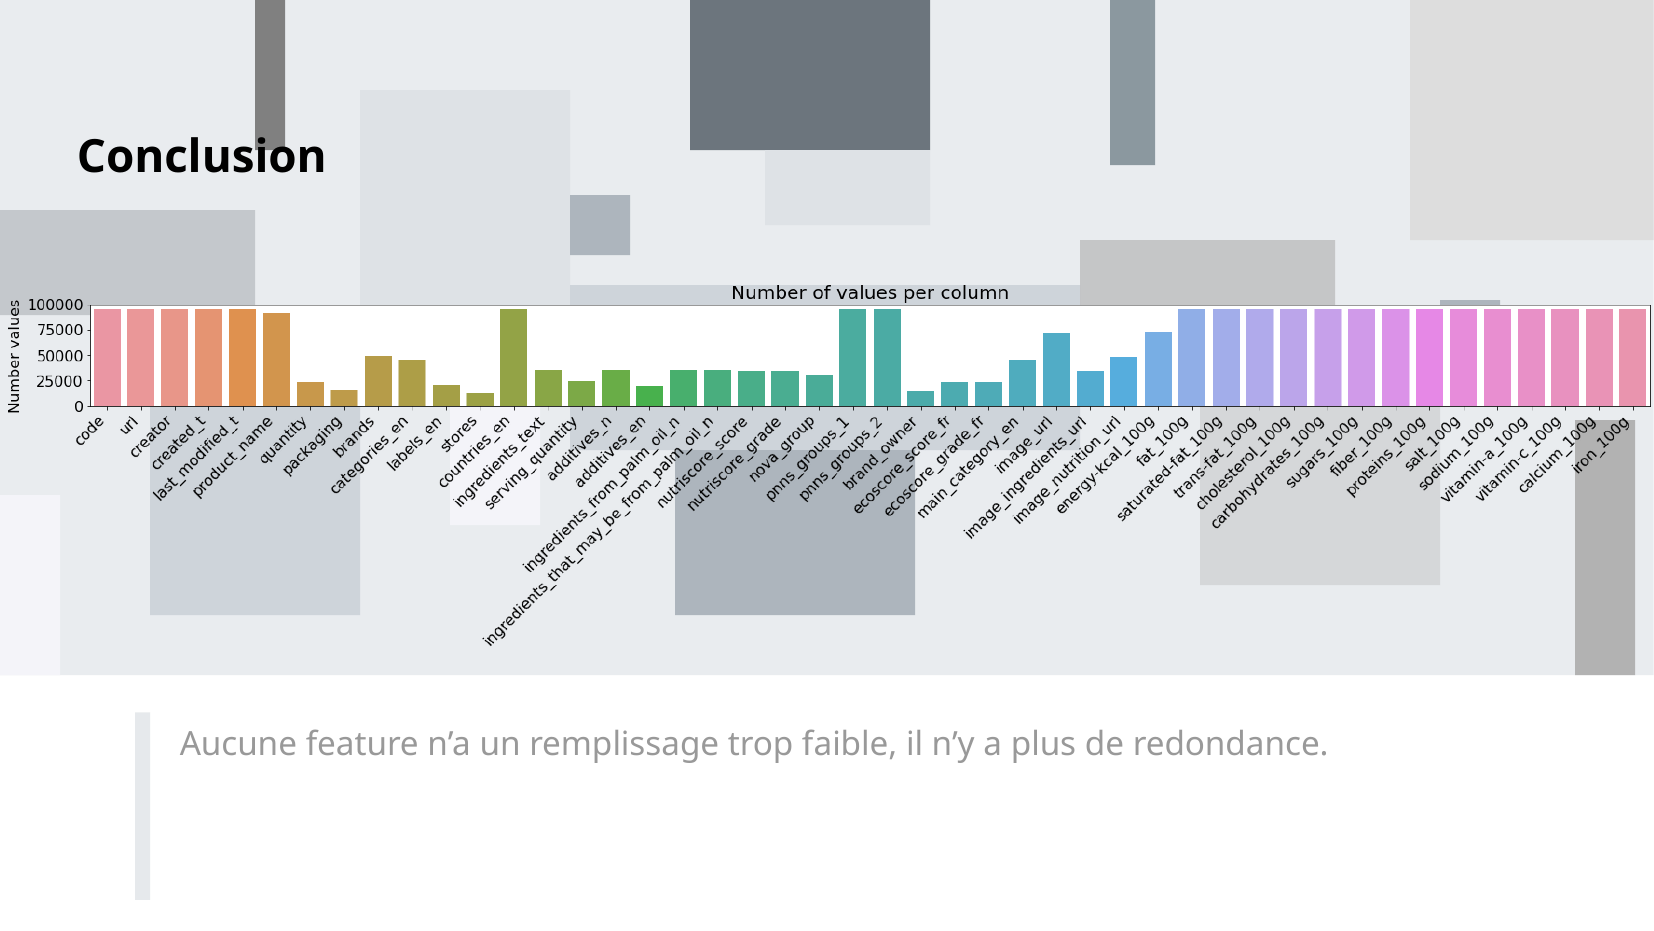

# Conclusion
Aucune feature n’a un remplissage trop faible, il n’y a plus de redondance.